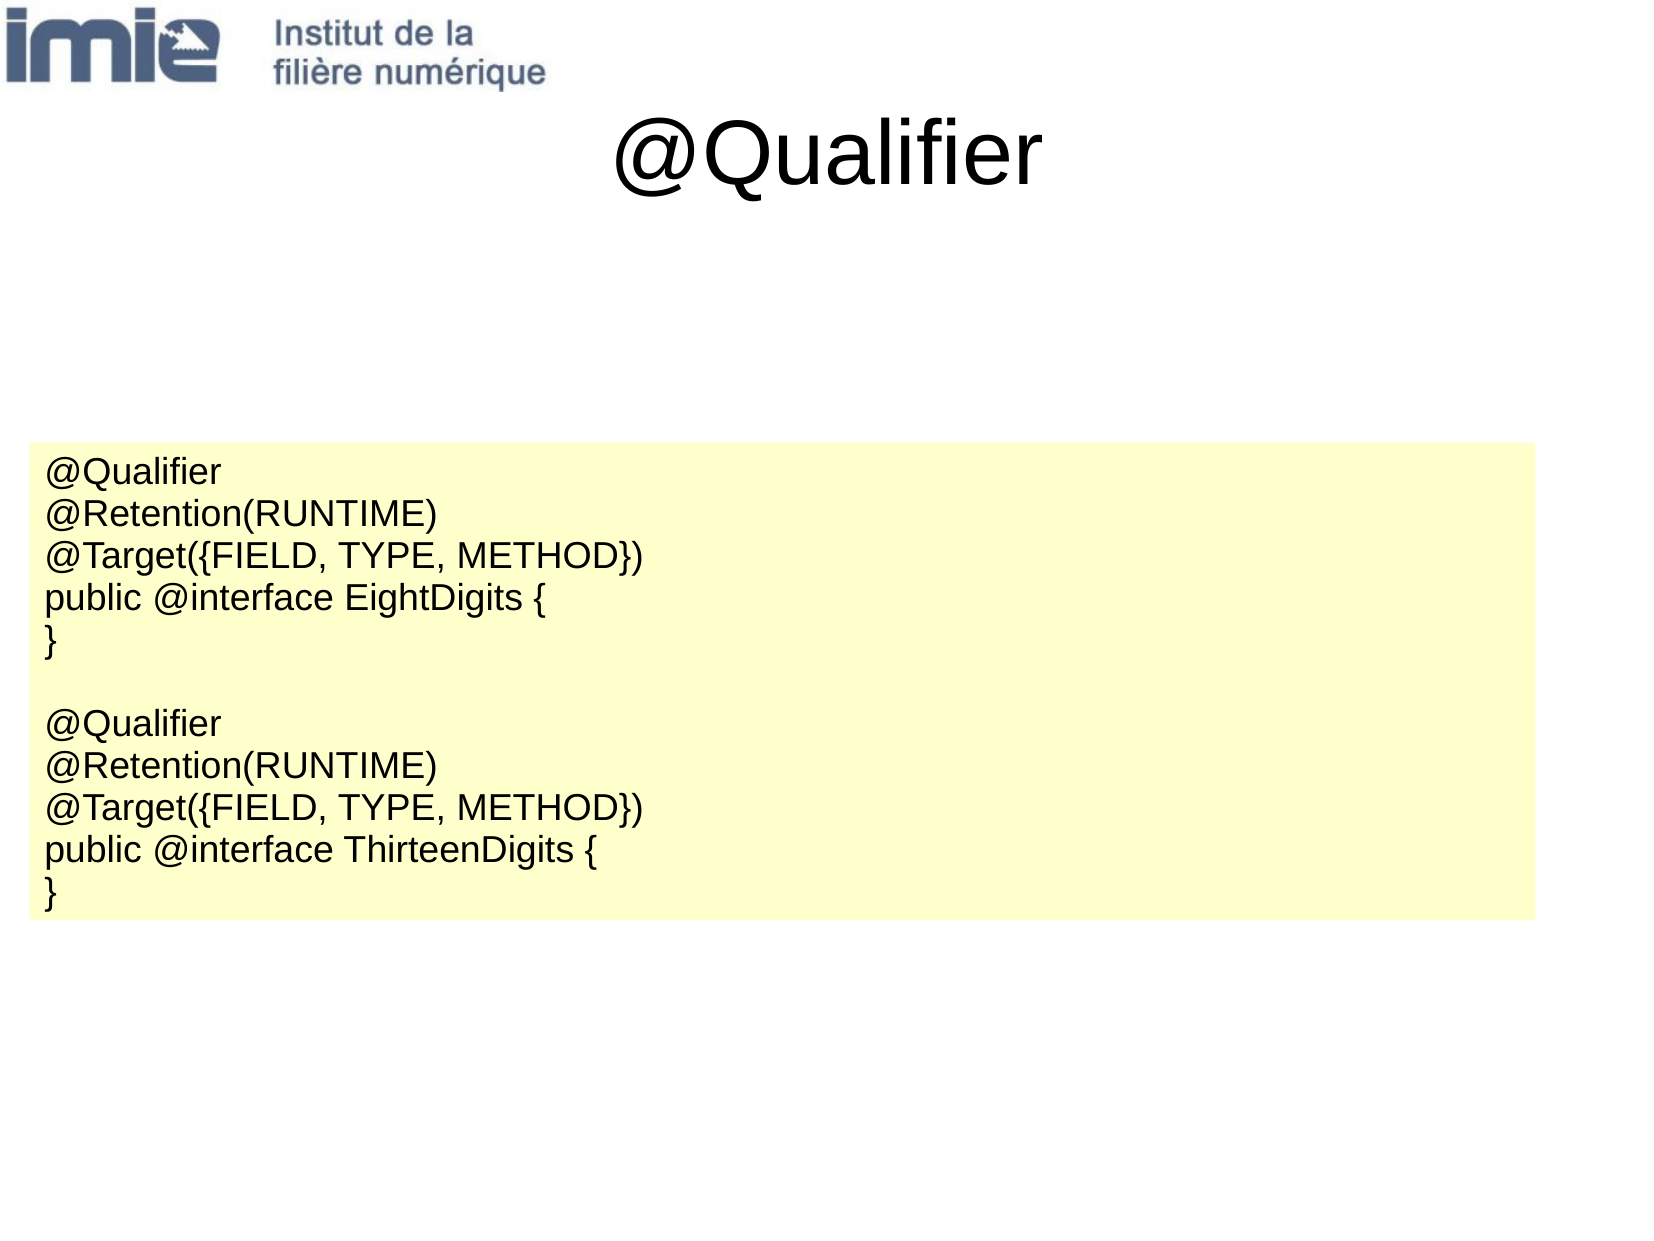

# @Qualifier
@Qualifier
@Retention(RUNTIME)
@Target({FIELD, TYPE, METHOD})
public @interface EightDigits {
}
@Qualifier
@Retention(RUNTIME)
@Target({FIELD, TYPE, METHOD})
public @interface ThirteenDigits {
}